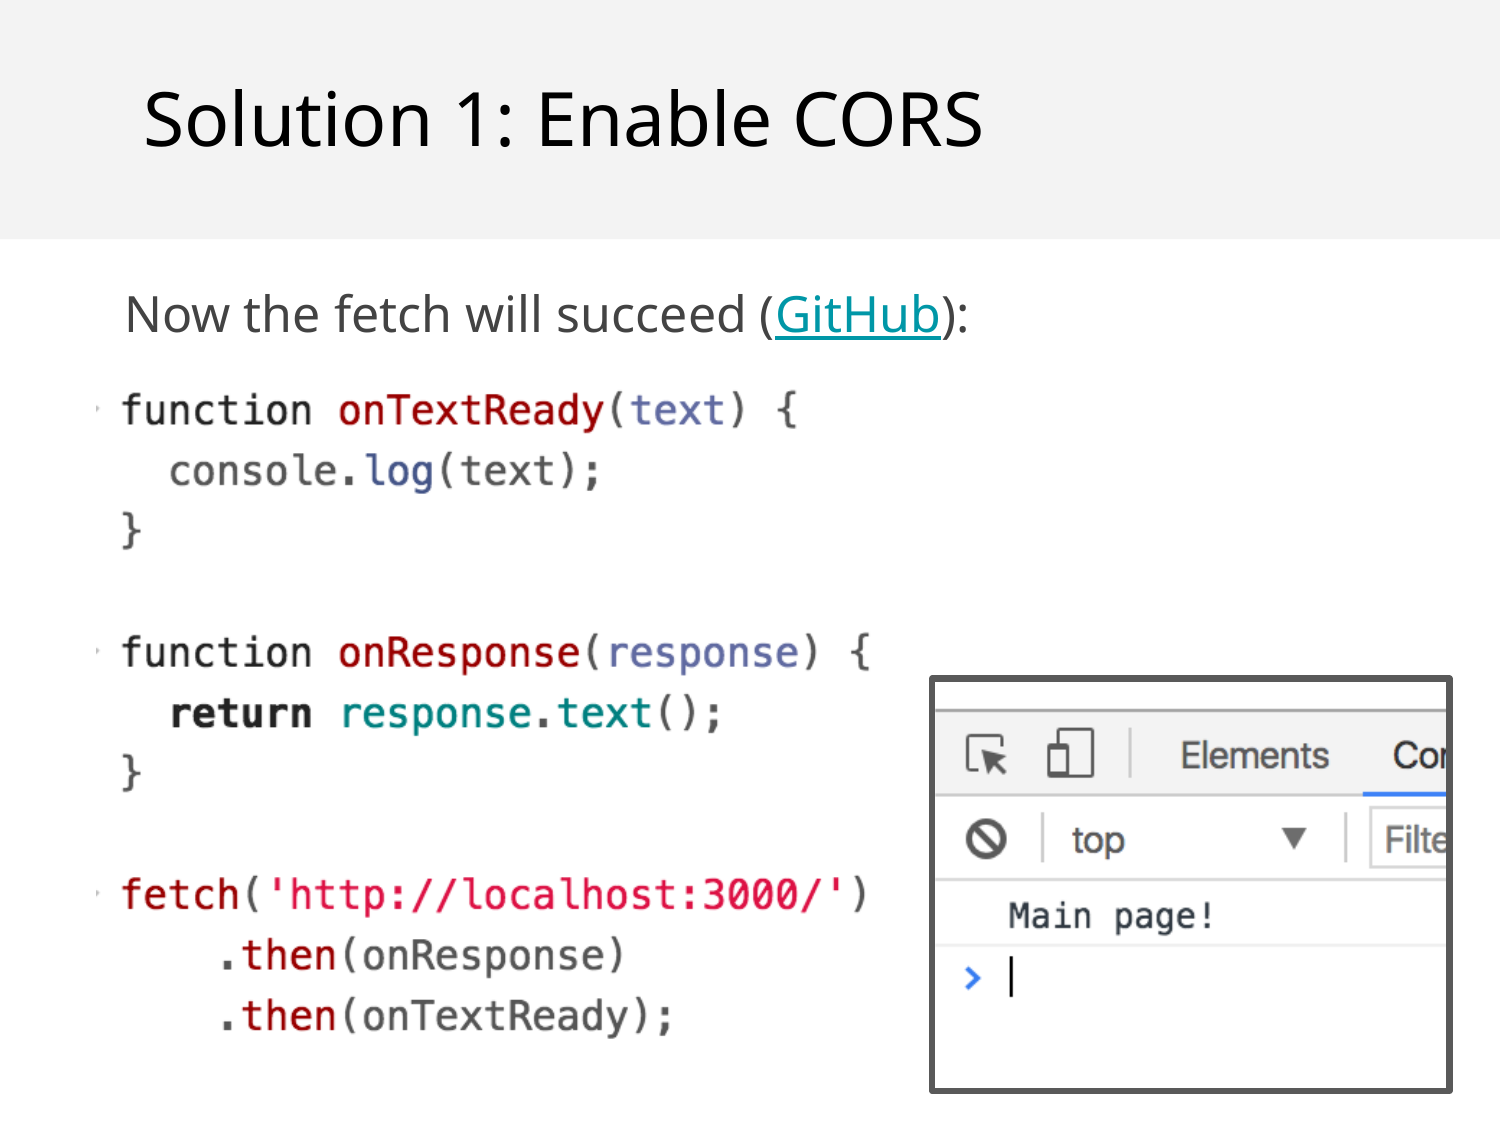

# Solution 1: Enable CORS
Now the fetch will succeed (GitHub):